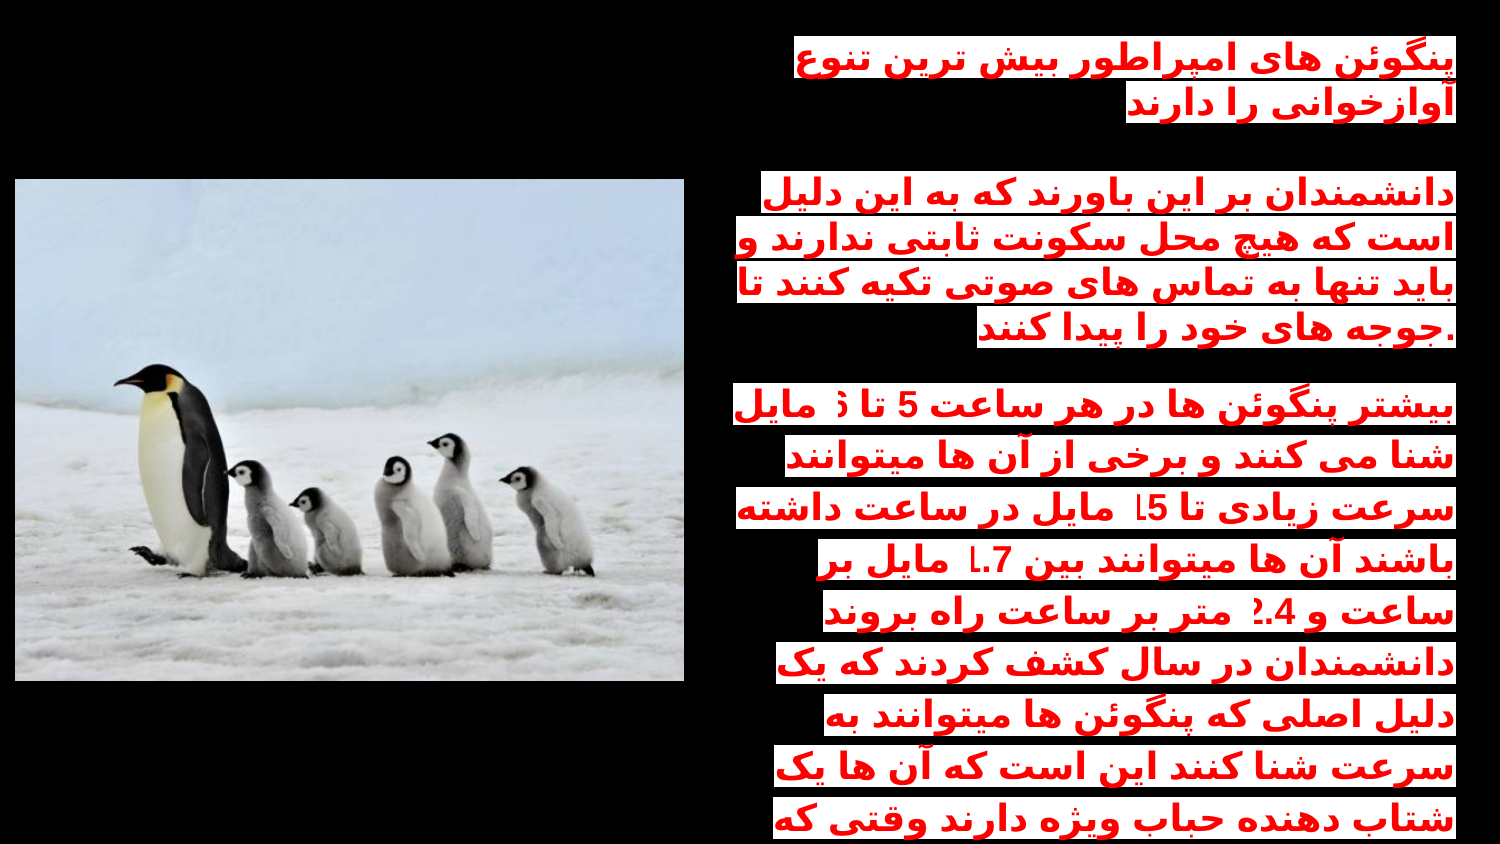

پنگوئن های امپراطور بیش ترین تنوع آوازخوانی را دارند
دانشمندان بر این باورند که به این دلیل است که هیچ محل سکونت ثابتی ندارند و باید تنها به تماس های صوتی تکیه کنند تا جوجه های خود را پیدا کنند.
بیشتر پنگوئن ها در هر ساعت 5 تا 6 مایل شنا می کنند و برخی از آن ها میتوانند سرعت زیادی تا 15 مایل در ساعت داشته باشند آن ها میتوانند بین 1.7 مایل بر ساعت و 2.4 متر بر ساعت راه بروند دانشمندان در سال کشف کردند که یک دلیل اصلی که پنگوئن ها میتوانند به سرعت شنا کنند این است که آن ها یک شتاب دهنده حباب ویژه دارند وقتی که آنها پرهای خود را پف می کنند، حباب هایی آزاد می کنند که چگالی آب اطراف آن ها را کاهش می دهند حباب ها به عنوان روانکاری عمل می کنند که ویسکوزیته آب را کاهش می دهد